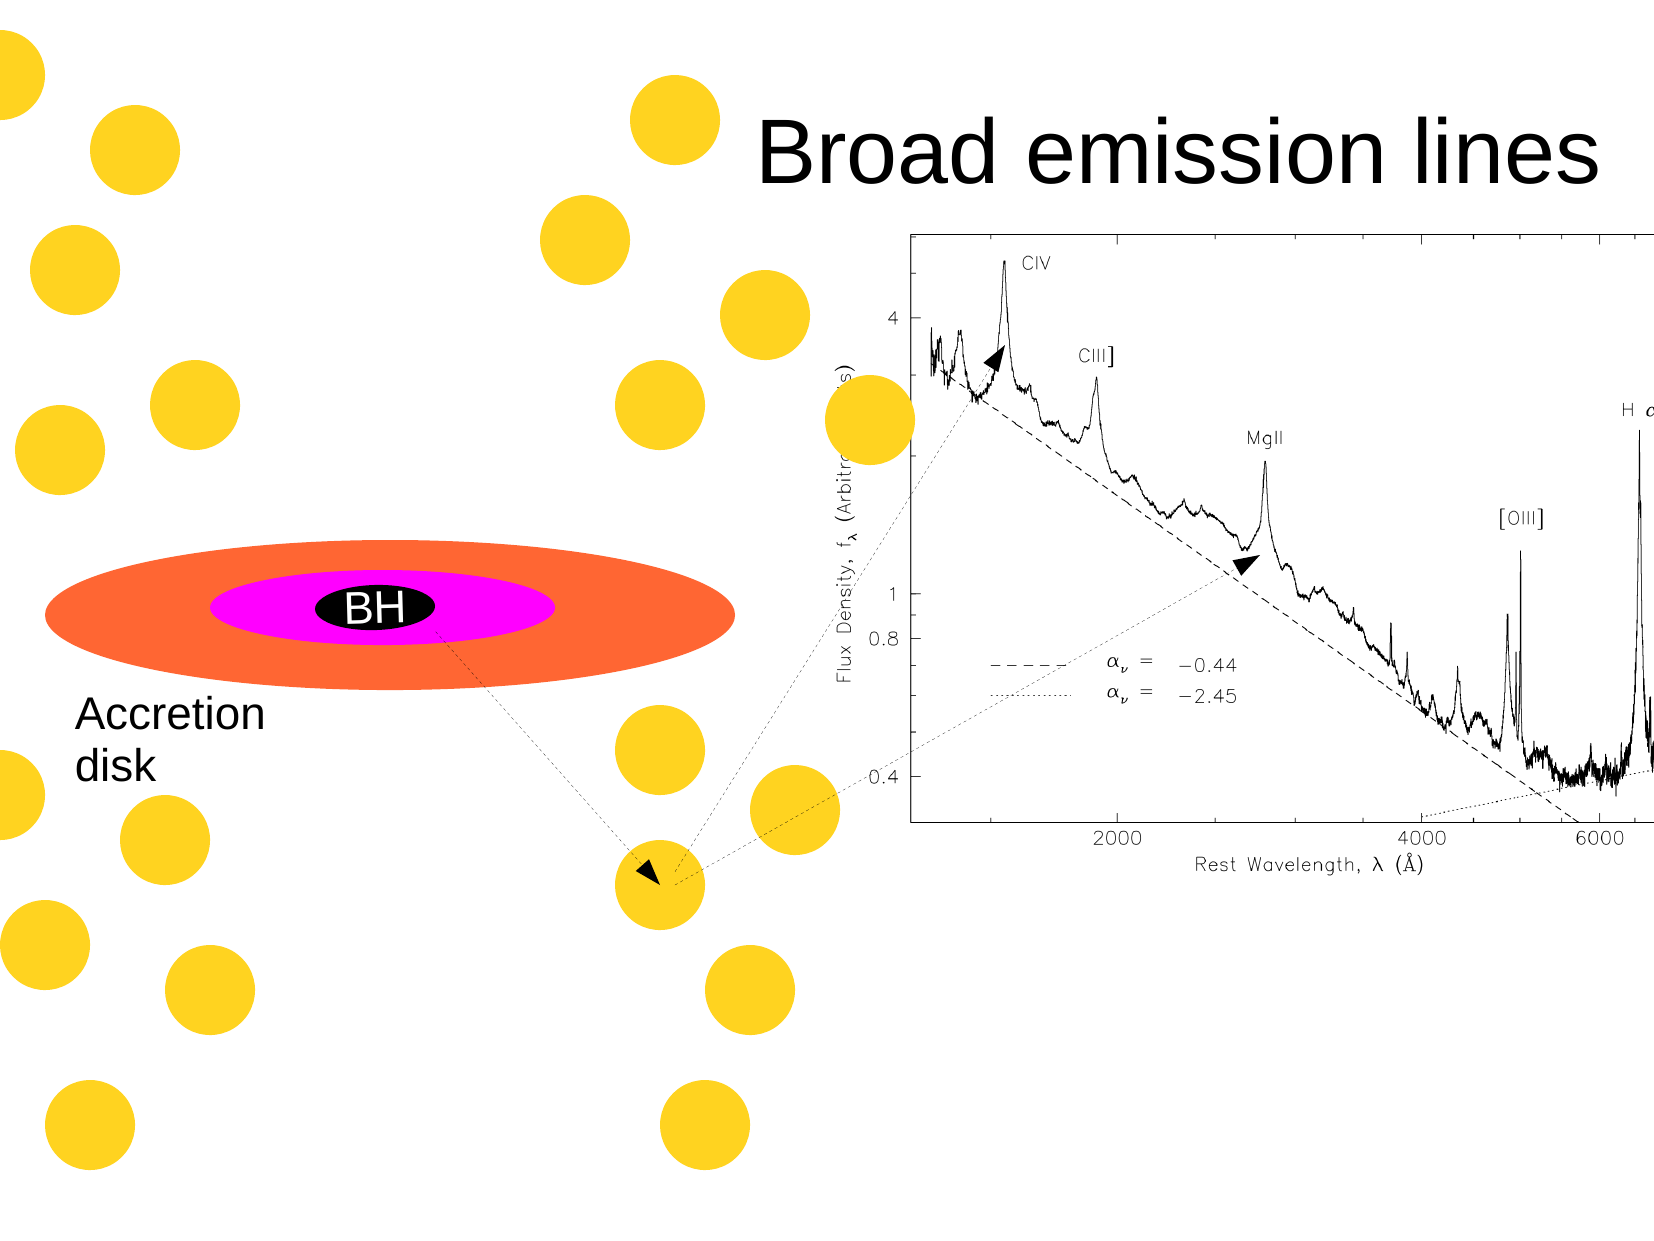

# Broad emission lines
BH
Accretion disk